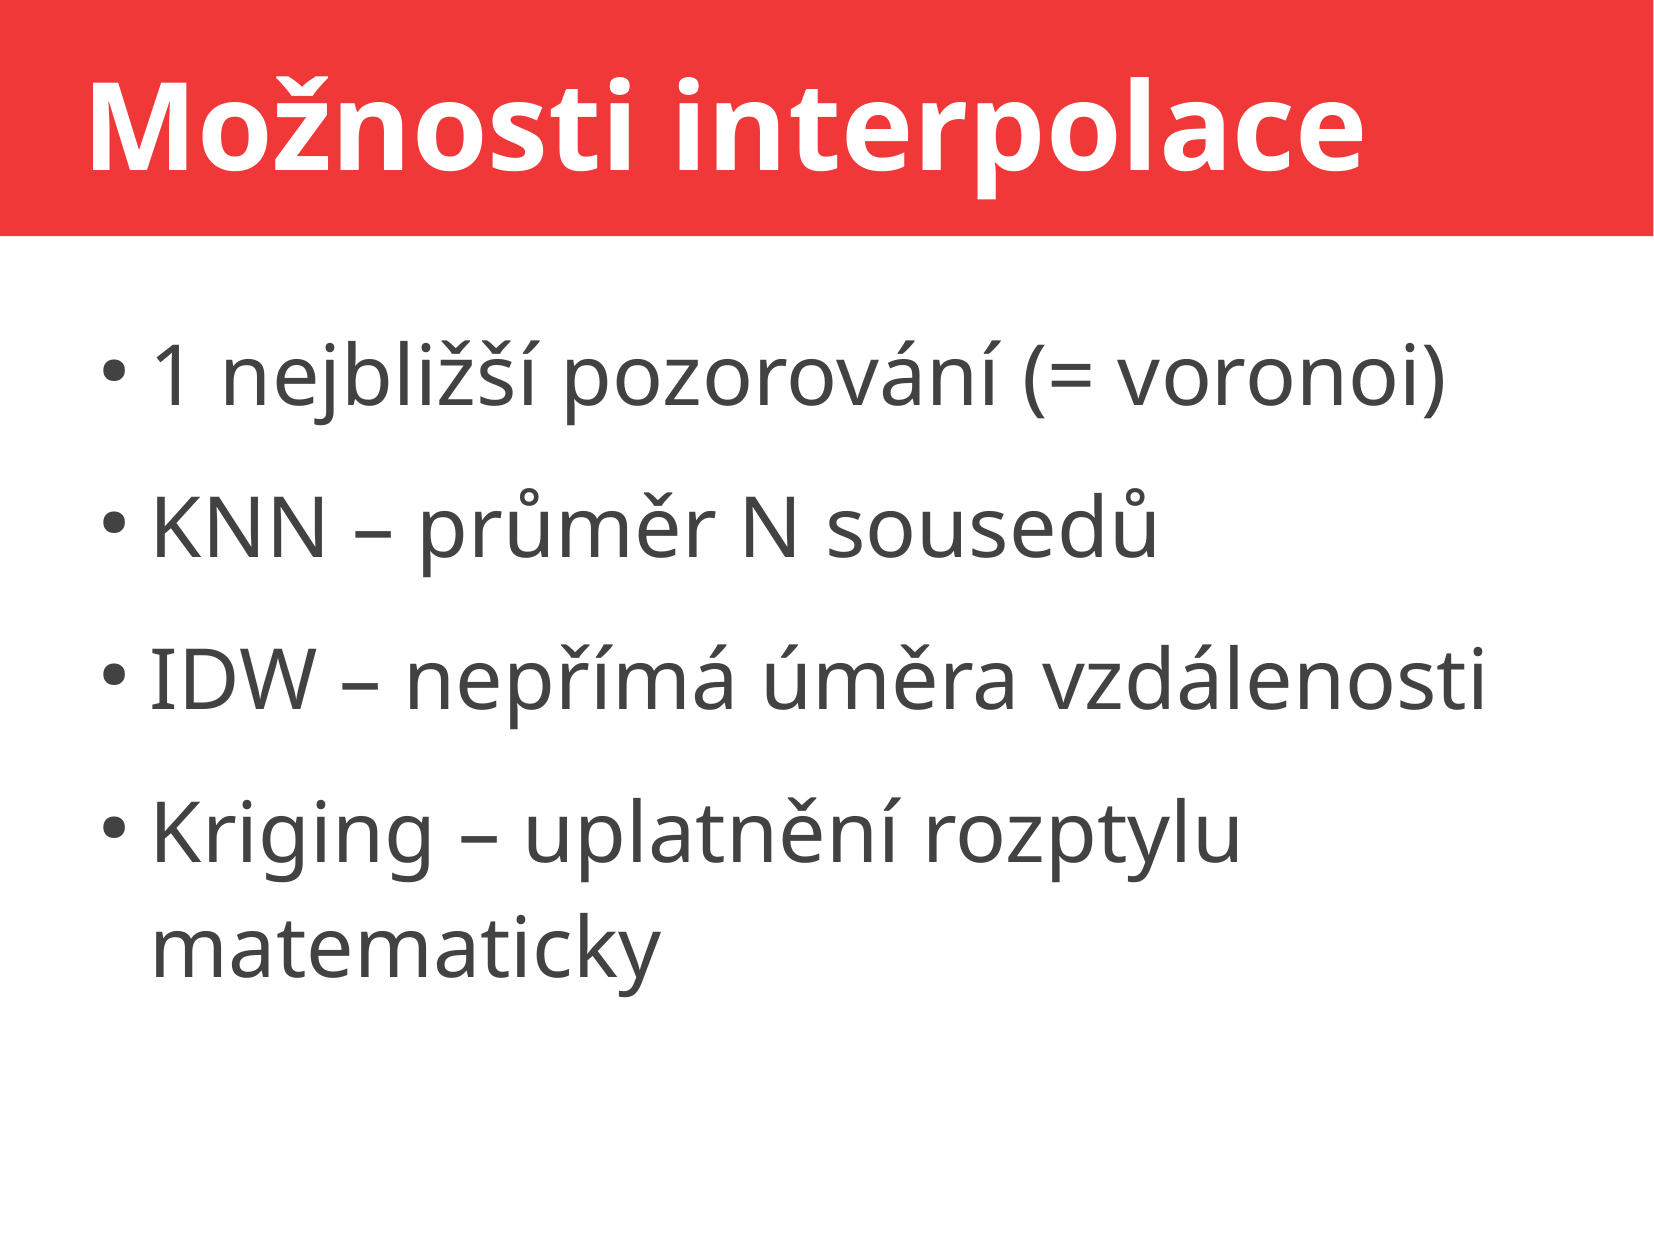

# Možnosti interpolace
1 nejbližší pozorování (= voronoi)
KNN – průměr N sousedů
IDW – nepřímá úměra vzdálenosti
Kriging – uplatnění rozptylu matematicky